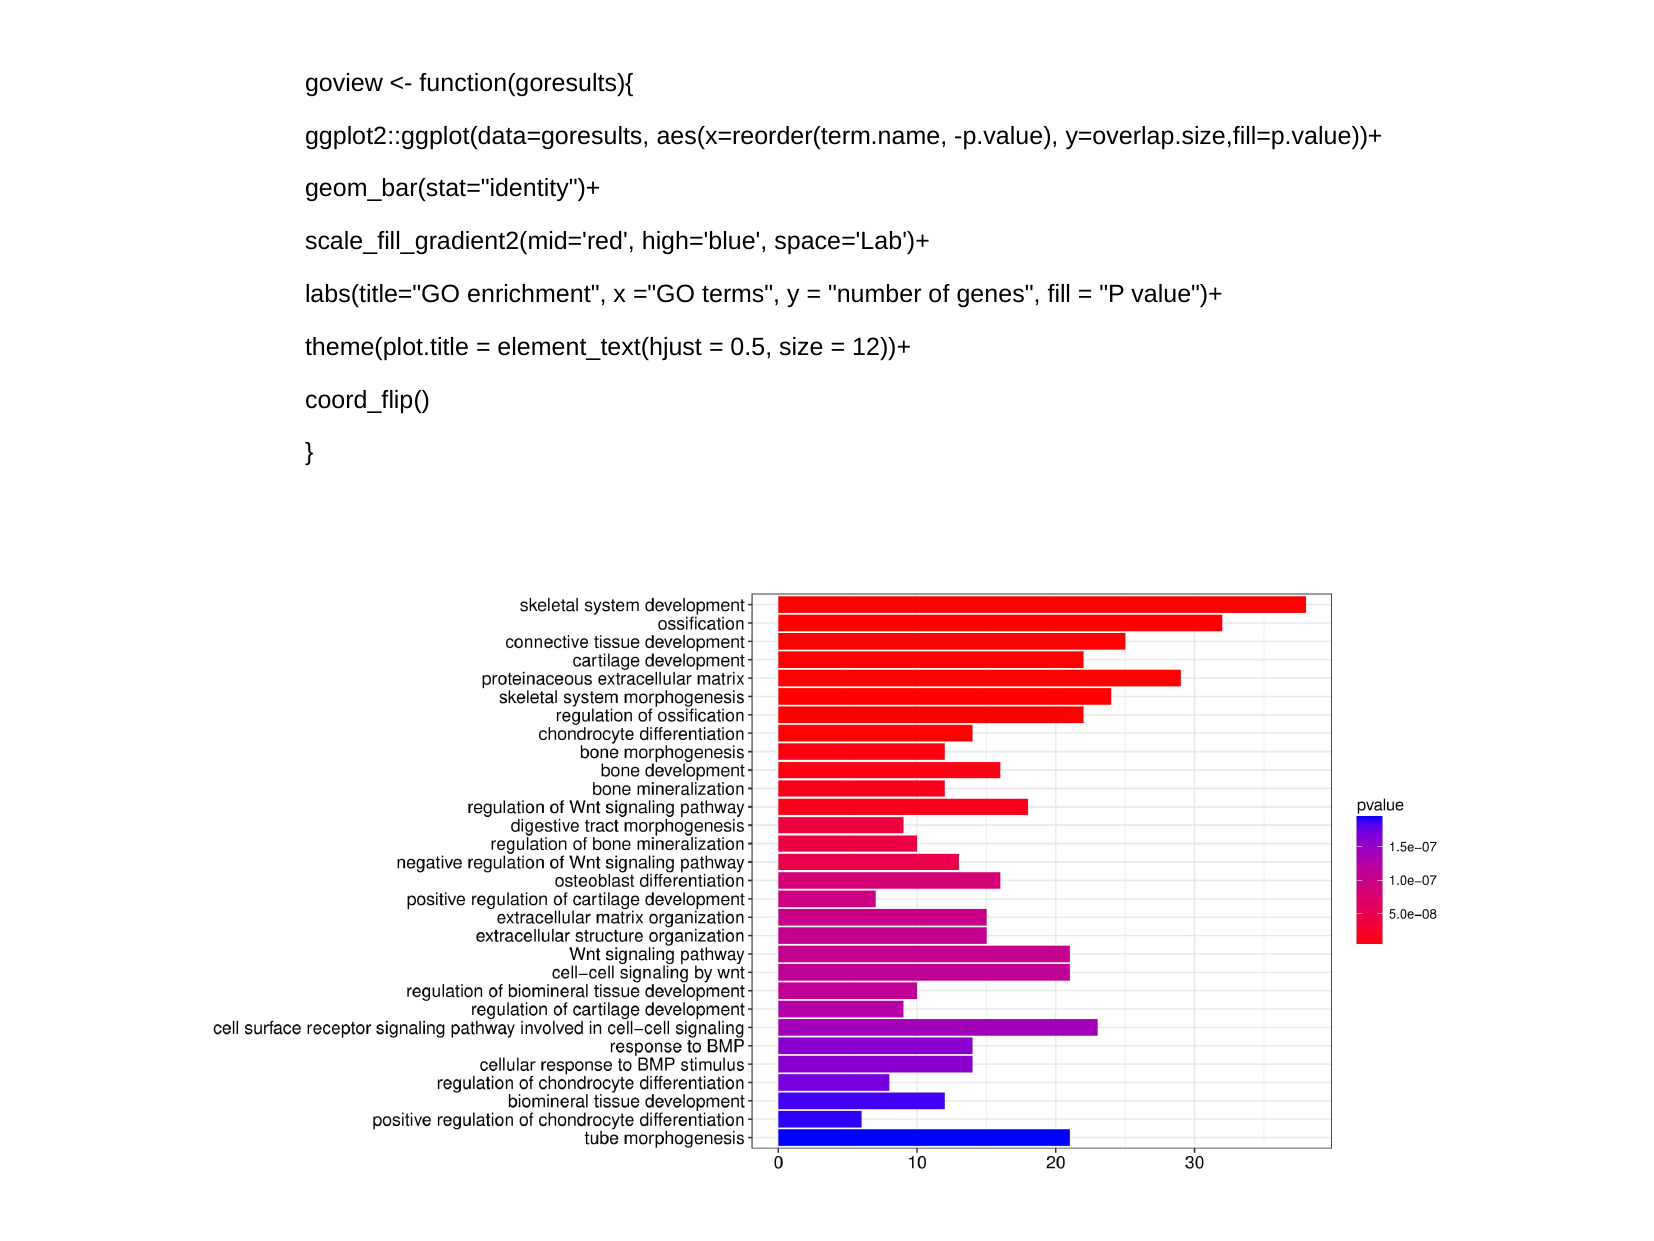

goview <- function(goresults){
ggplot2::ggplot(data=goresults, aes(x=reorder(term.name, -p.value), y=overlap.size,fill=p.value))+
geom_bar(stat="identity")+
scale_fill_gradient2(mid='red', high='blue', space='Lab')+
labs(title="GO enrichment", x ="GO terms", y = "number of genes", fill = "P value")+
theme(plot.title = element_text(hjust = 0.5, size = 12))+
coord_flip()
}